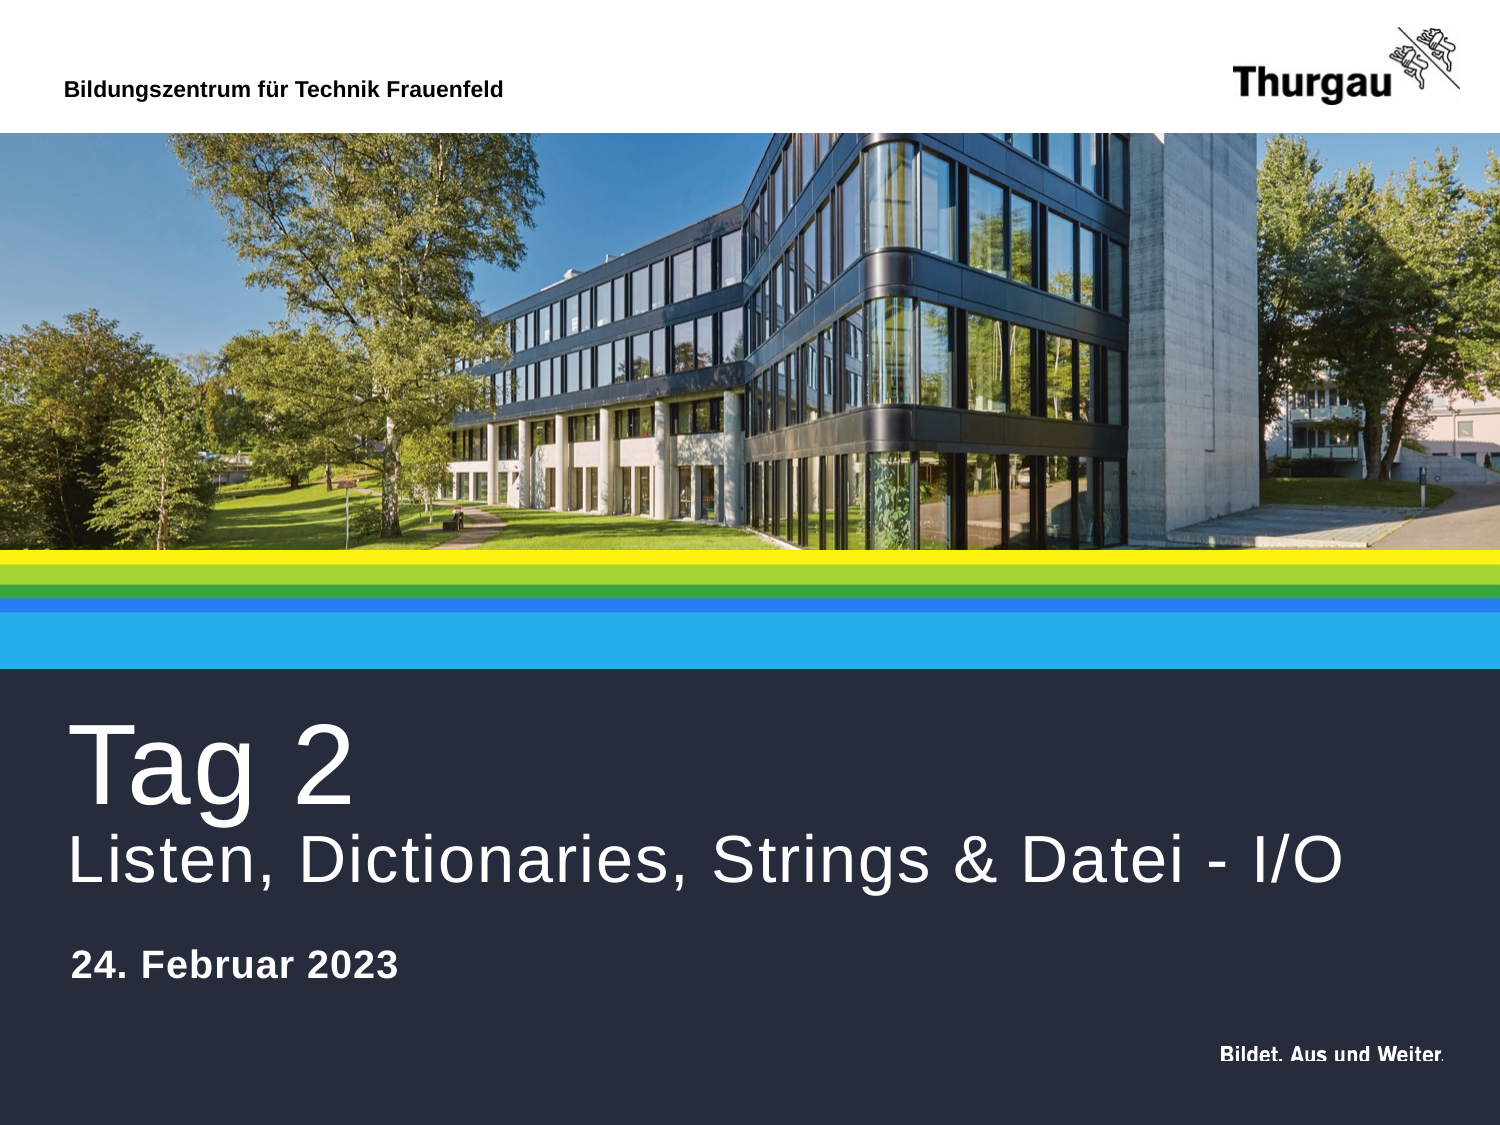

Bildungszentrum für Technik Frauenfeld
Tag 2
Listen, Dictionaries, Strings & Datei - I/O
24. Februar 2023